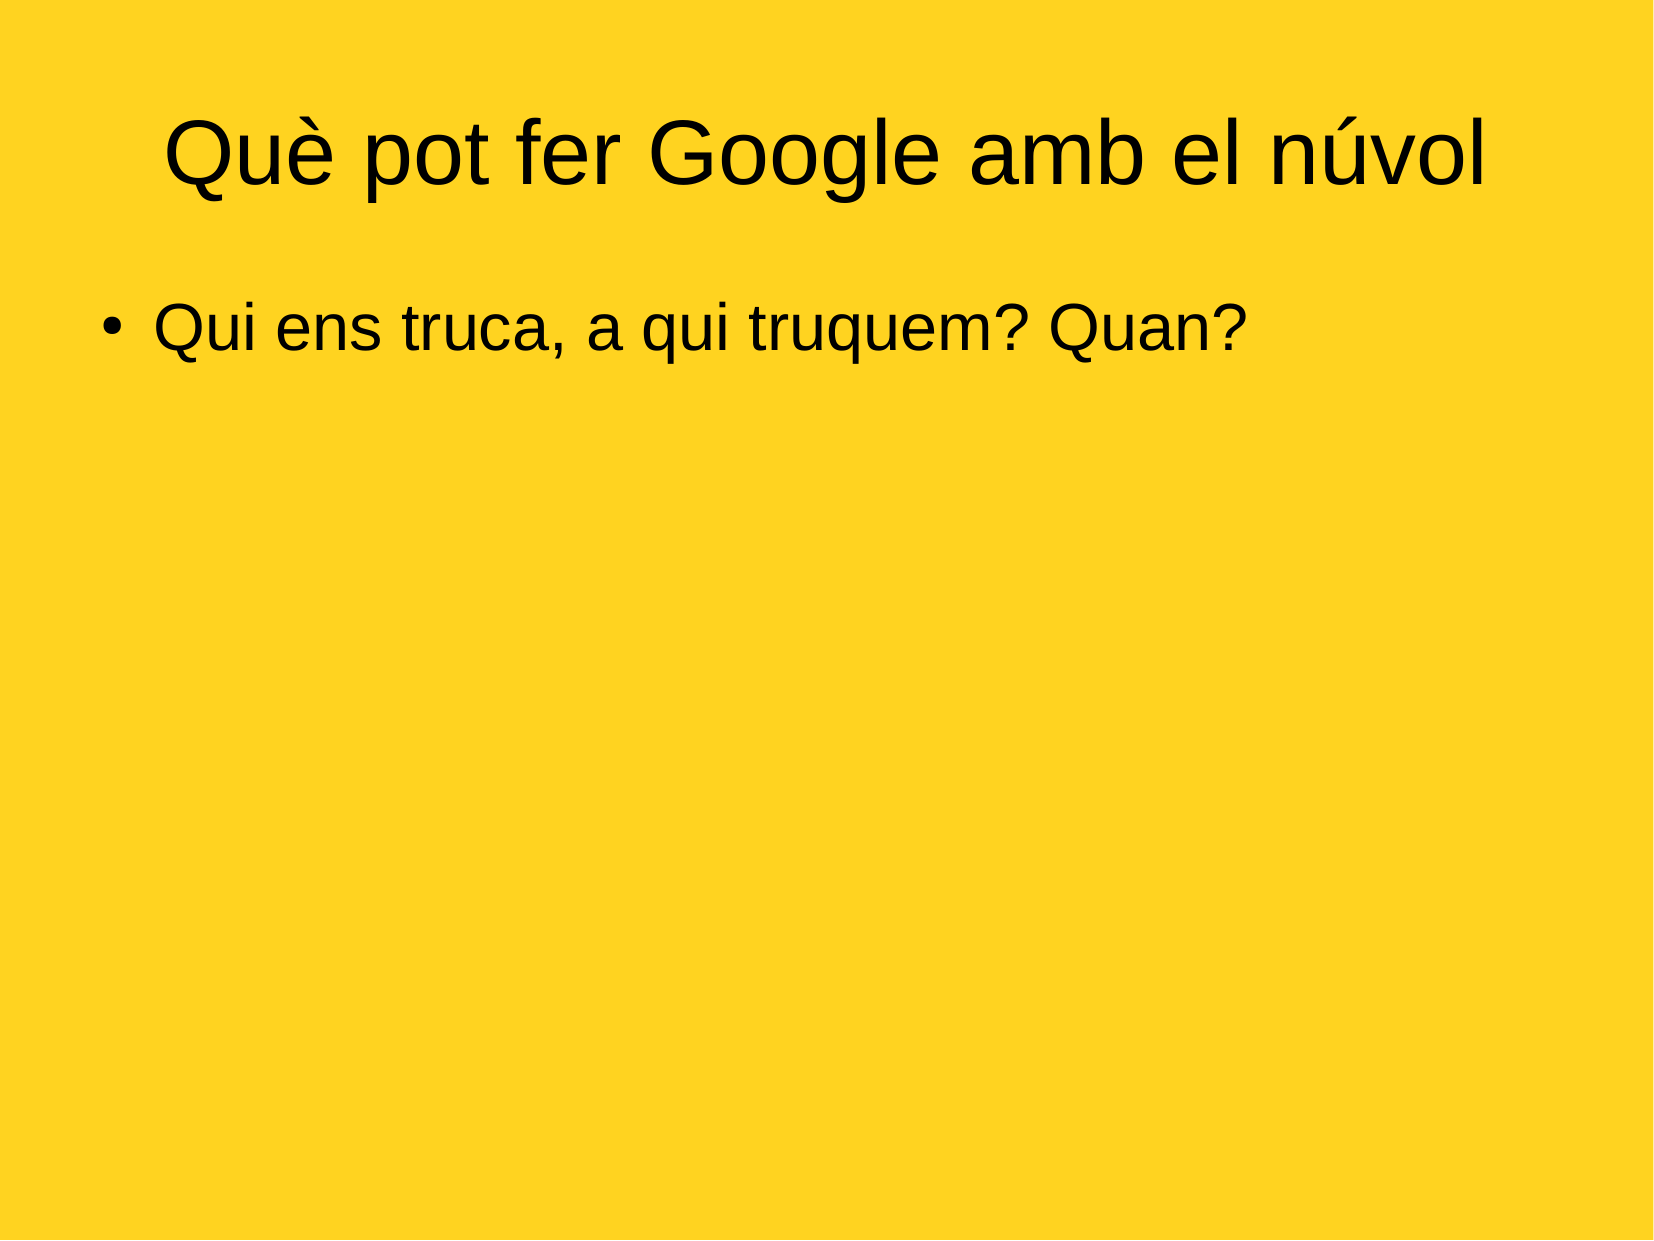

# Què pot fer Google amb el núvol
Qui ens truca, a qui truquem? Quan?